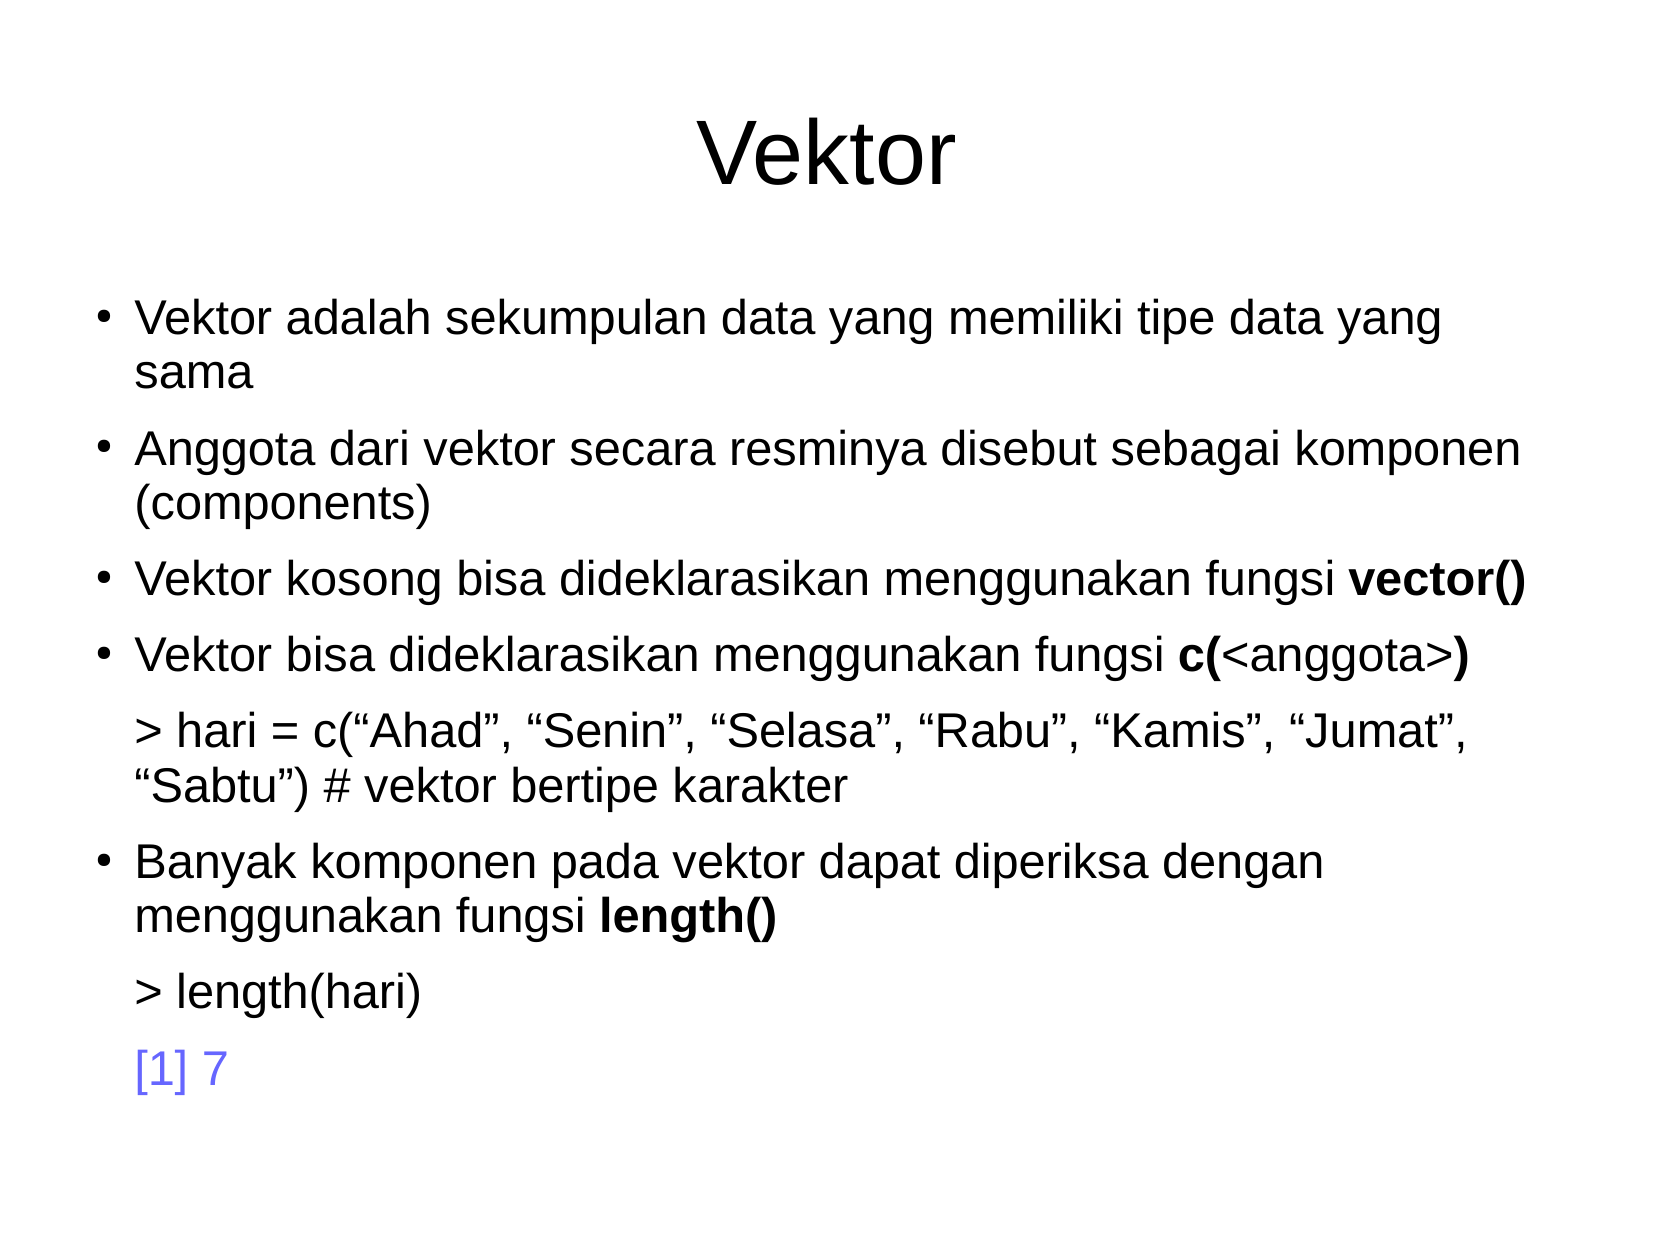

# Vektor
Vektor adalah sekumpulan data yang memiliki tipe data yang sama
Anggota dari vektor secara resminya disebut sebagai komponen (components)
Vektor kosong bisa dideklarasikan menggunakan fungsi vector()
Vektor bisa dideklarasikan menggunakan fungsi c(<anggota>)
> hari = c(“Ahad”, “Senin”, “Selasa”, “Rabu”, “Kamis”, “Jumat”, “Sabtu”) # vektor bertipe karakter
Banyak komponen pada vektor dapat diperiksa dengan menggunakan fungsi length()
> length(hari)
[1] 7